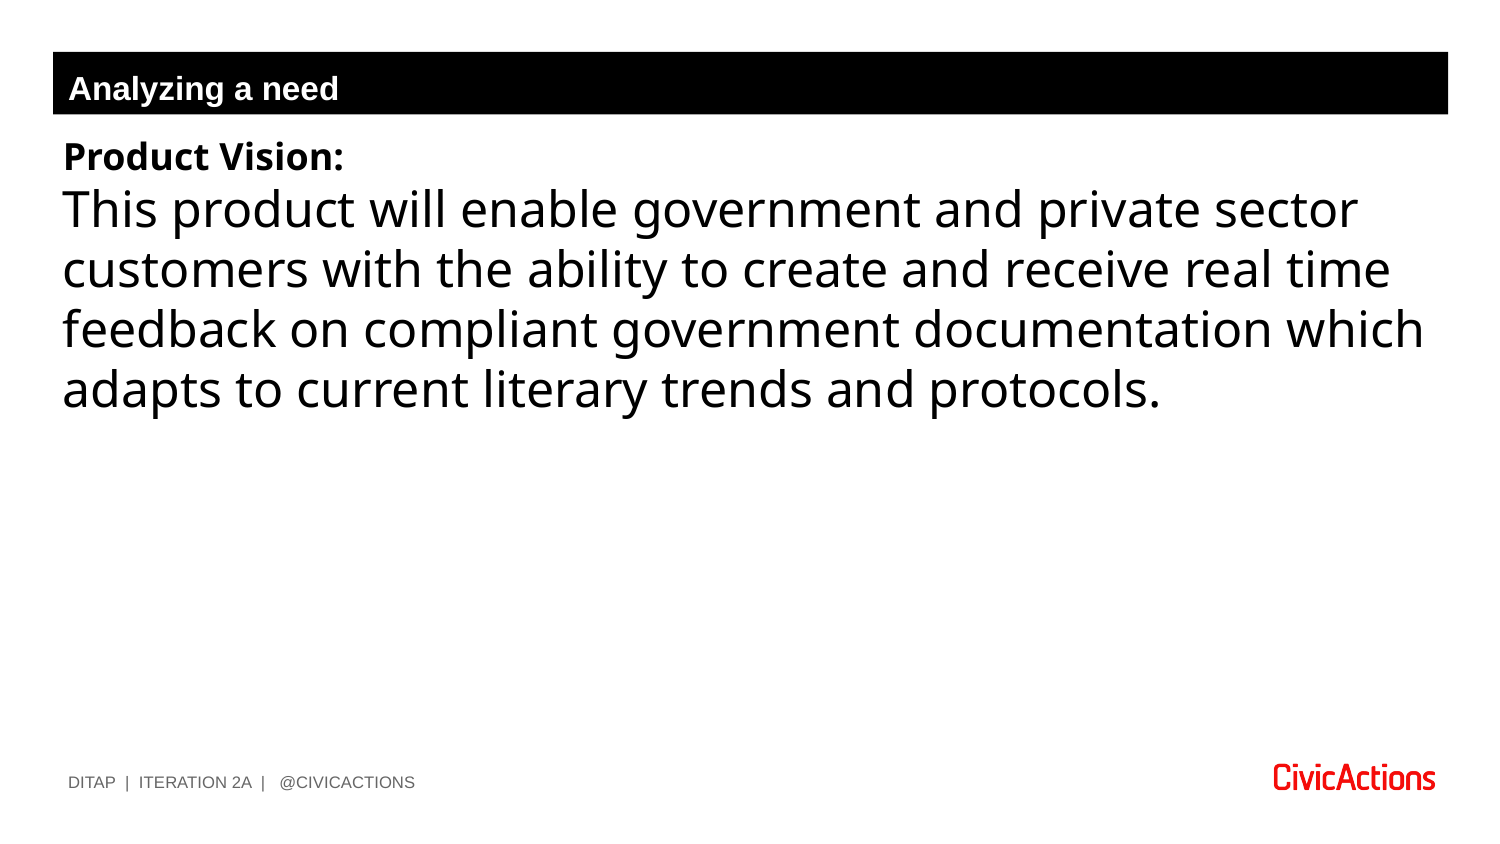

# Analyzing a need
Product Vision:
This product will enable government and private sector customers with the ability to create and receive real time feedback on compliant government documentation which adapts to current literary trends and protocols.